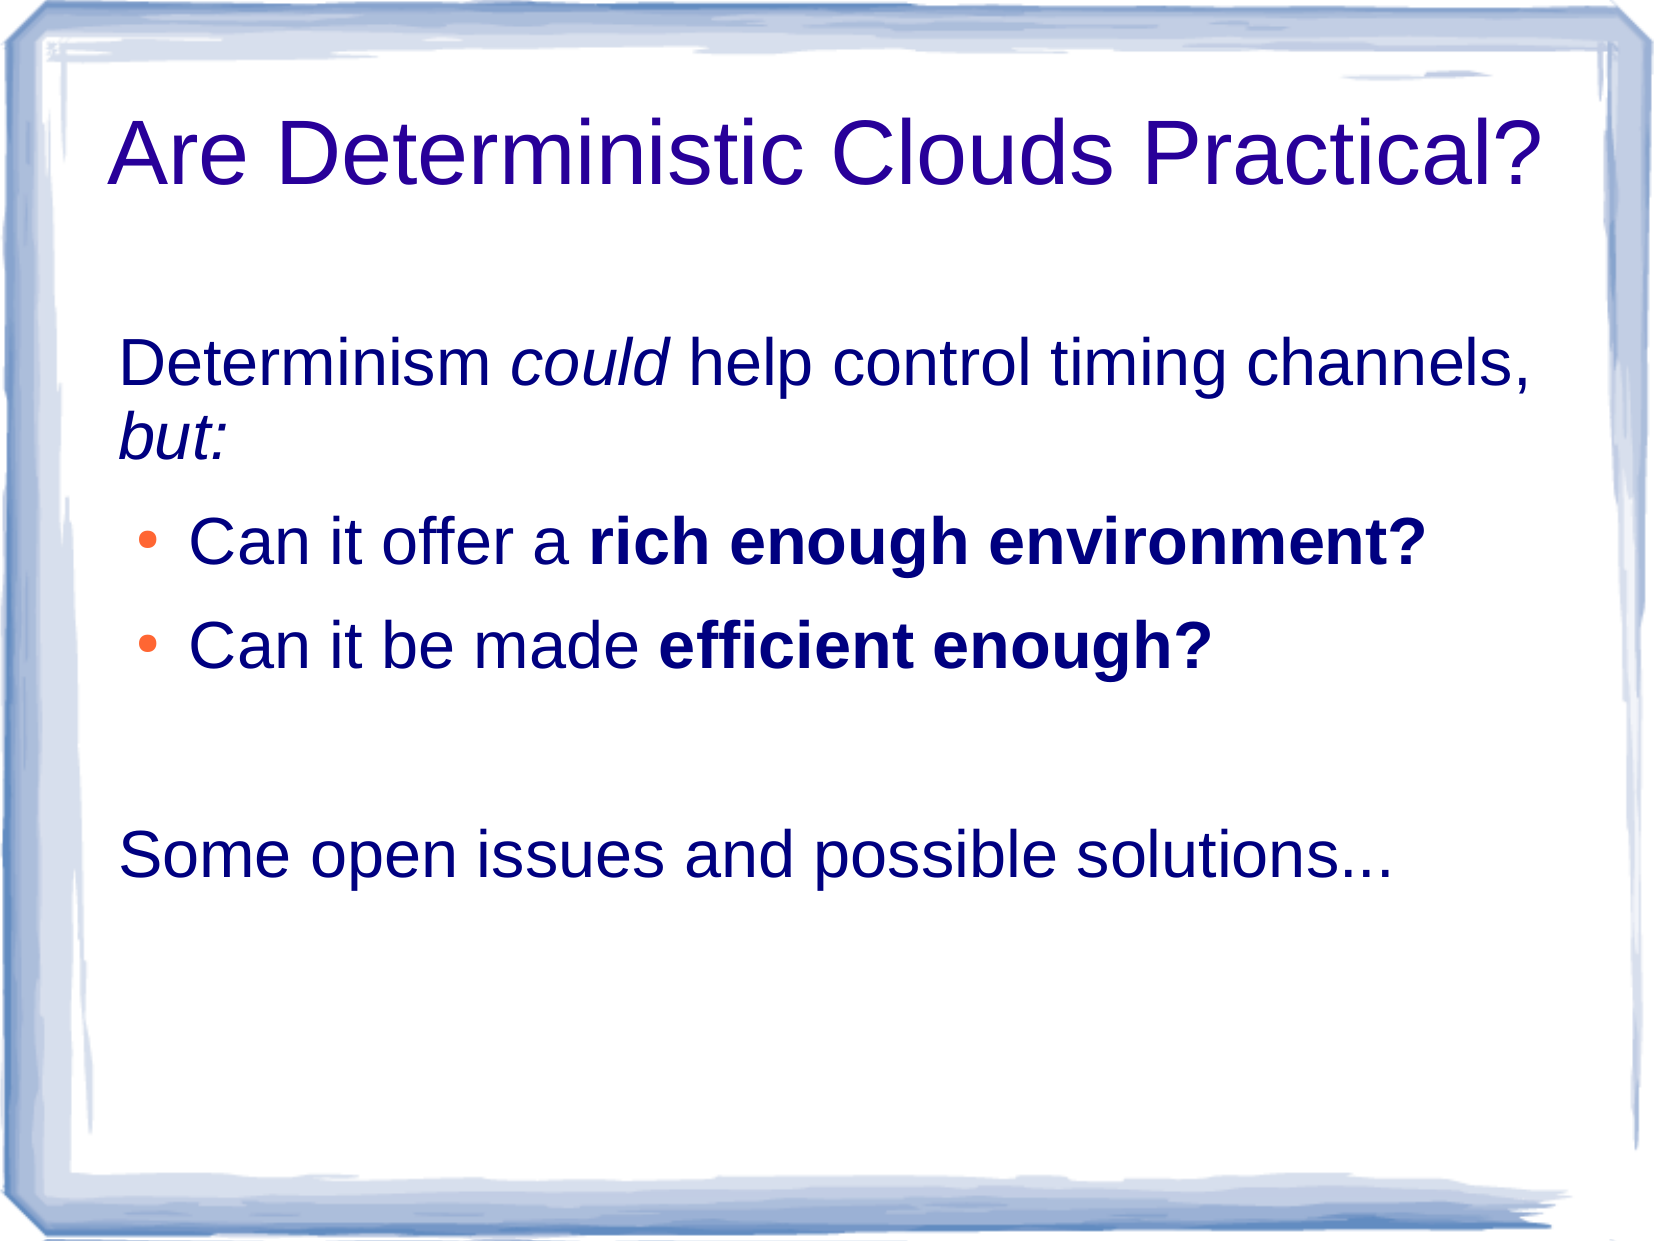

# Are Deterministic Clouds Practical?
Determinism could help control timing channels,
but:
Can it offer a rich enough environment?
Can it be made efficient enough?
Some open issues and possible solutions...